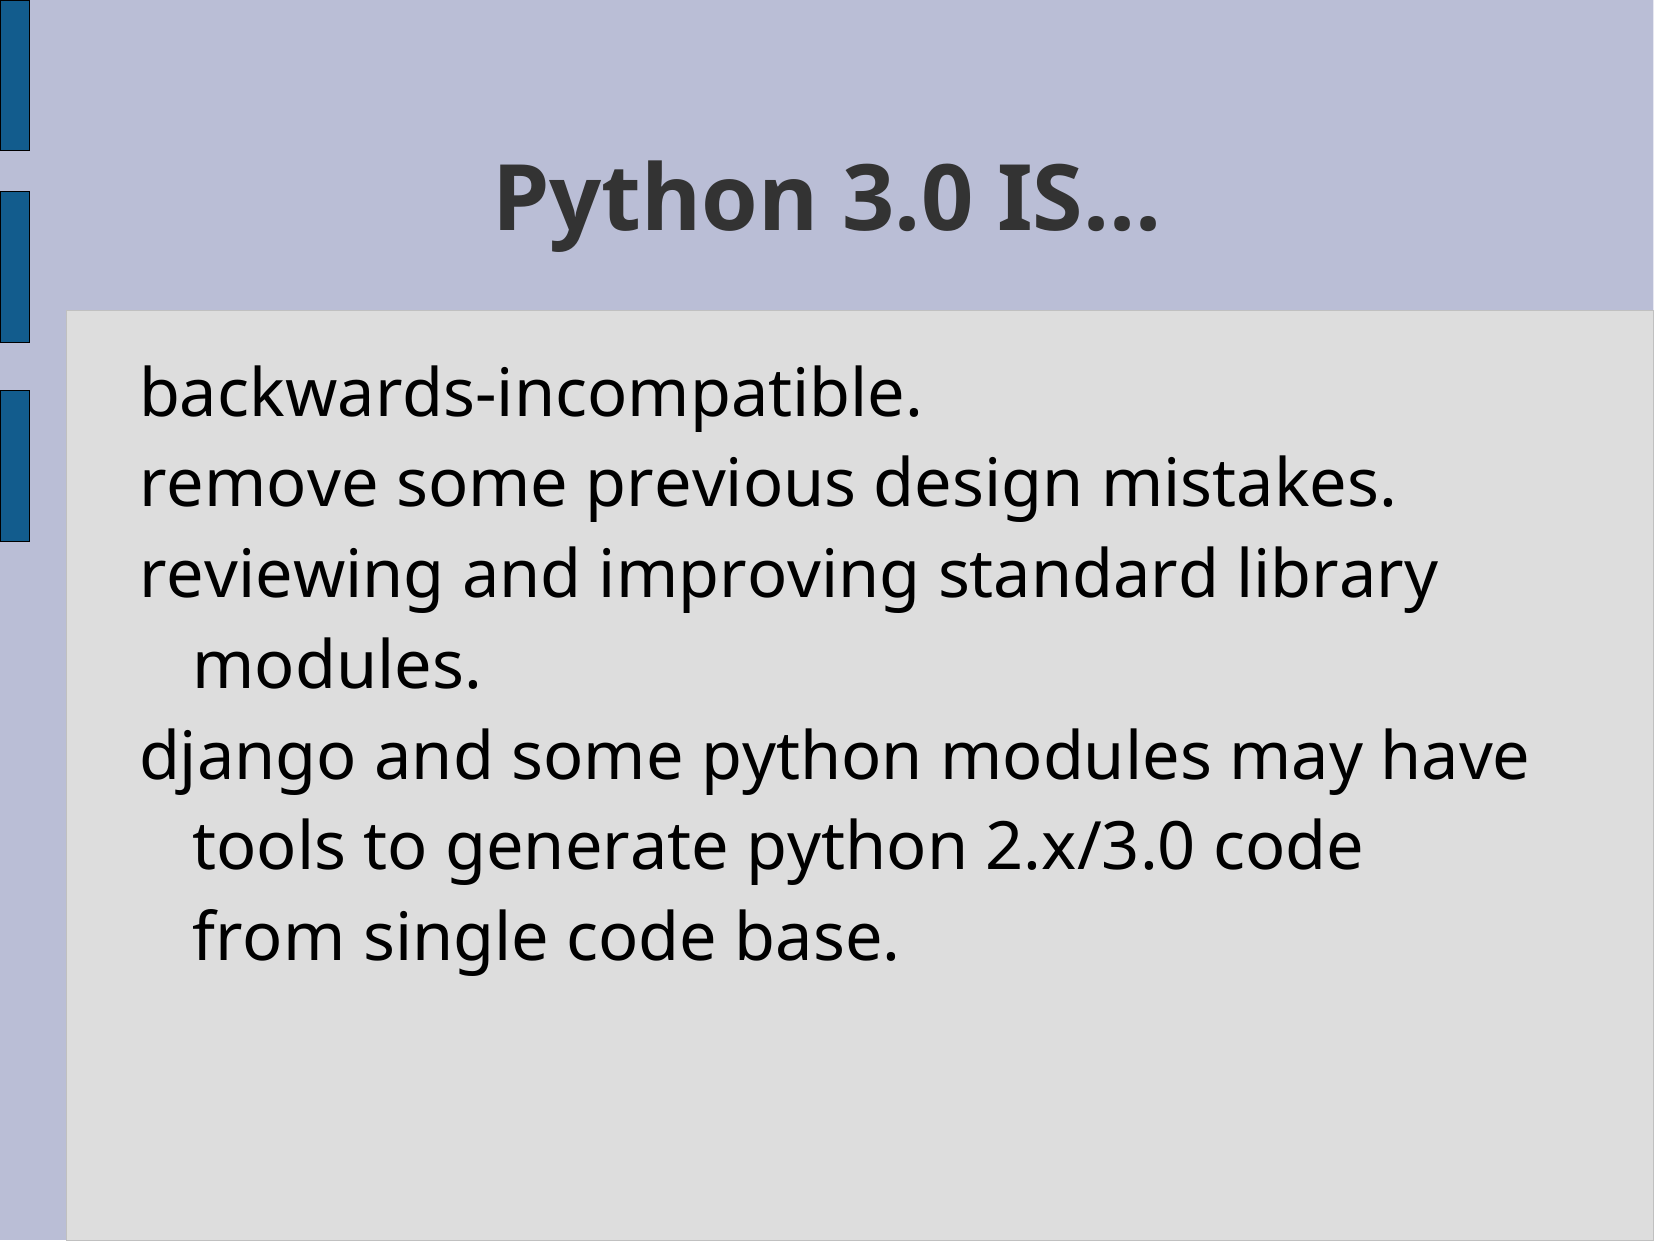

# Python 3.0 IS...
backwards-incompatible.
remove some previous design mistakes.
reviewing and improving standard library modules.
django and some python modules may have tools to generate python 2.x/3.0 code from single code base.